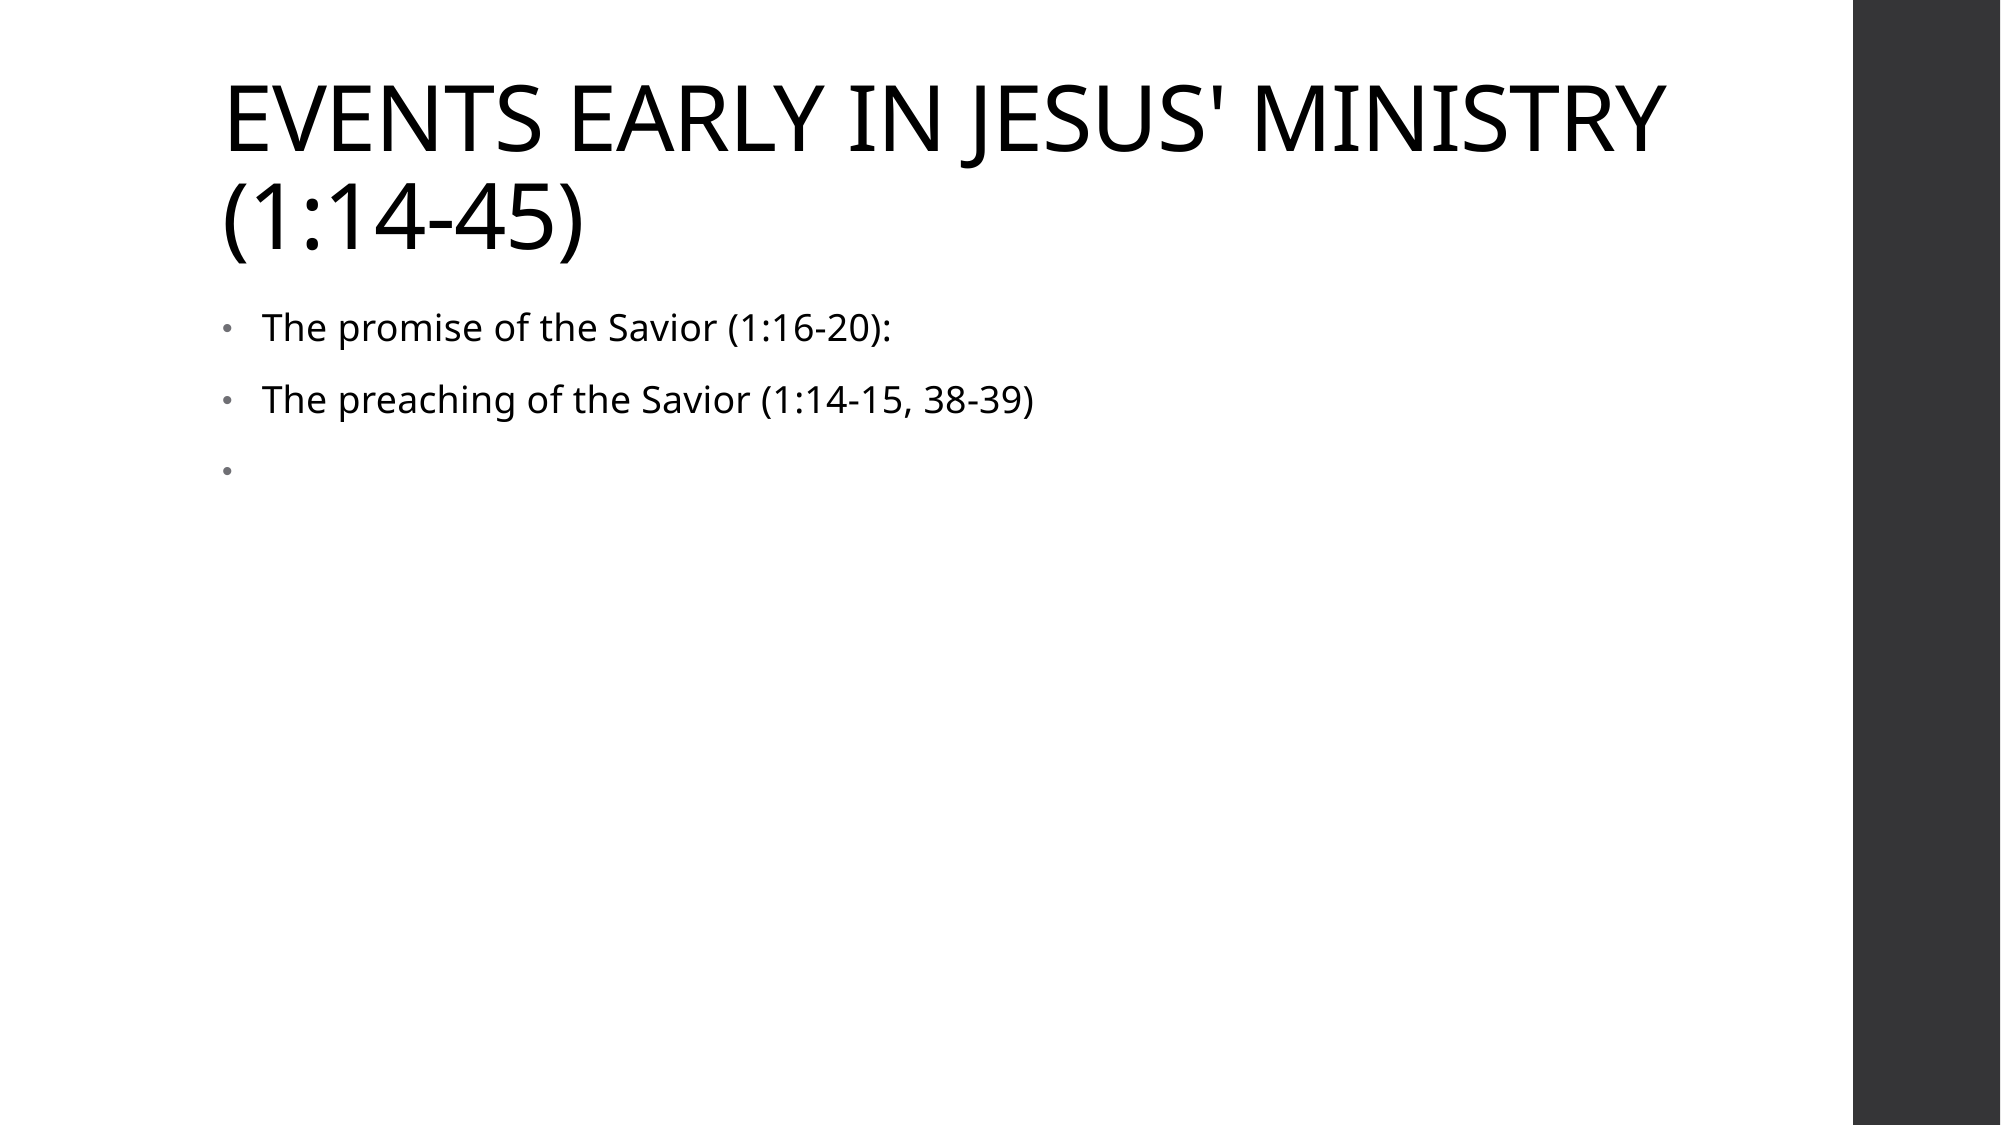

# EVENTS EARLY IN JESUS' MINISTRY (1:14-45)
 The promise of the Savior (1:16-20):
 The preaching of the Savior (1:14-15, 38-39)